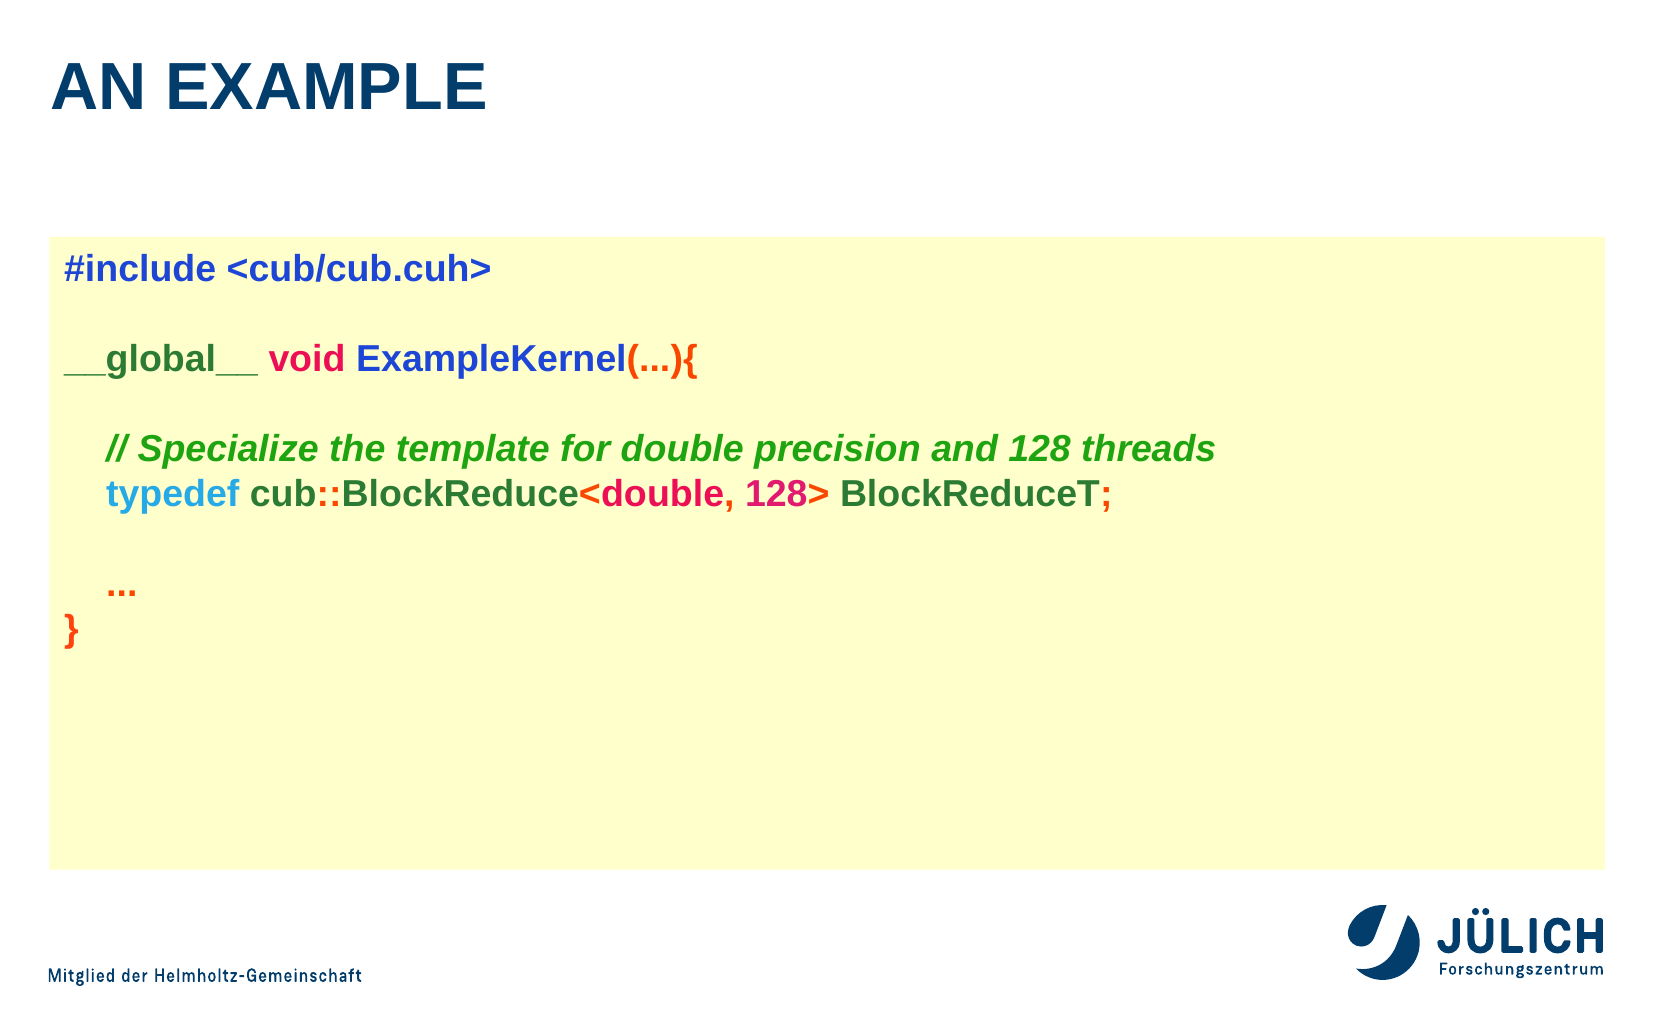

# An Example
#include <cub/cub.cuh>
__global__ void ExampleKernel(...){
 // Specialize the template for double precision and 128 threads
 typedef cub::BlockReduce<double, 128> BlockReduceT;
 ...
}